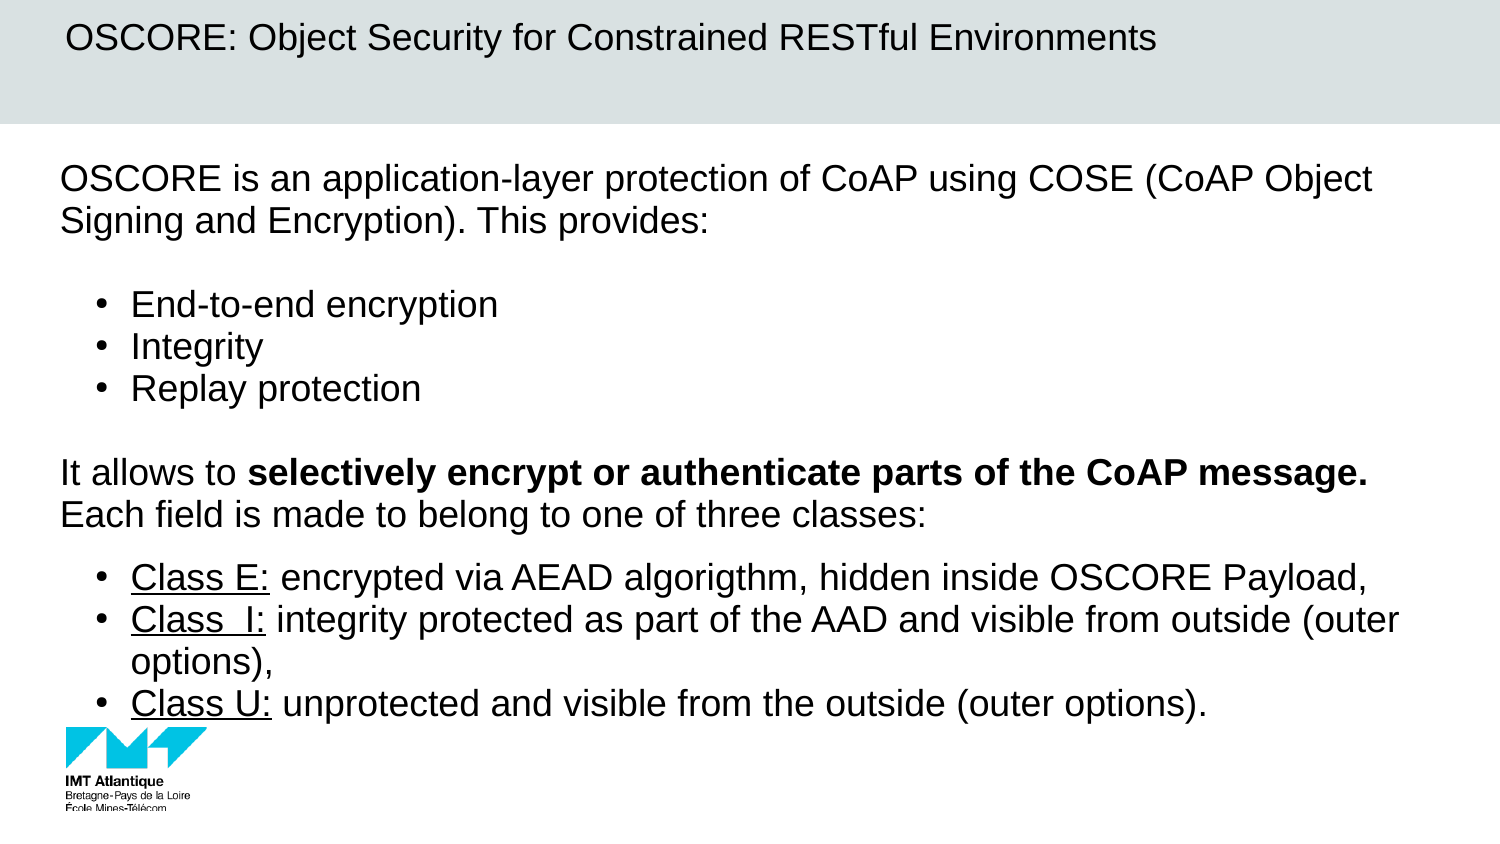

# OSCORE: Object Security for Constrained RESTful Environments
OSCORE is an application-layer protection of CoAP using COSE (CoAP Object Signing and Encryption). This provides:
End-to-end encryption
Integrity
Replay protection
It allows to selectively encrypt or authenticate parts of the CoAP message. Each field is made to belong to one of three classes:
Class E: encrypted via AEAD algorigthm, hidden inside OSCORE Payload,
Class I: integrity protected as part of the AAD and visible from outside (outer options),
Class U: unprotected and visible from the outside (outer options).